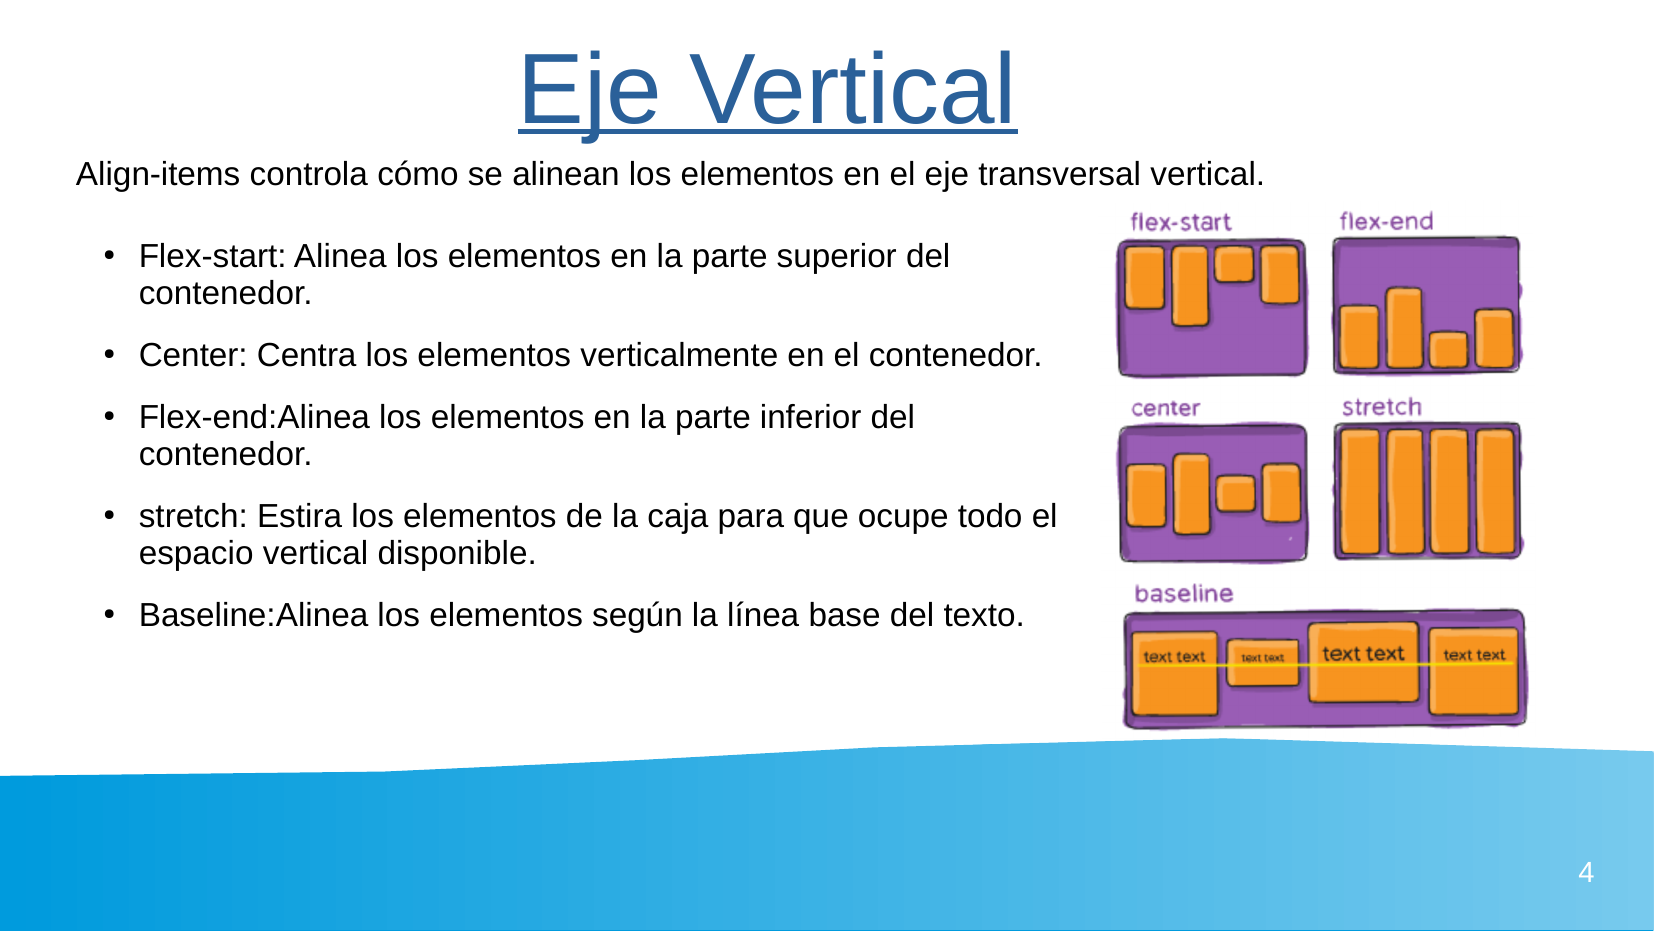

# Eje Vertical
Align-items controla cómo se alinean los elementos en el eje transversal vertical.
Flex-start: Alinea los elementos en la parte superior del contenedor.
Center: Centra los elementos verticalmente en el contenedor.
Flex-end:Alinea los elementos en la parte inferior del contenedor.
stretch: Estira los elementos de la caja para que ocupe todo el espacio vertical disponible.
Baseline:Alinea los elementos según la línea base del texto.
4